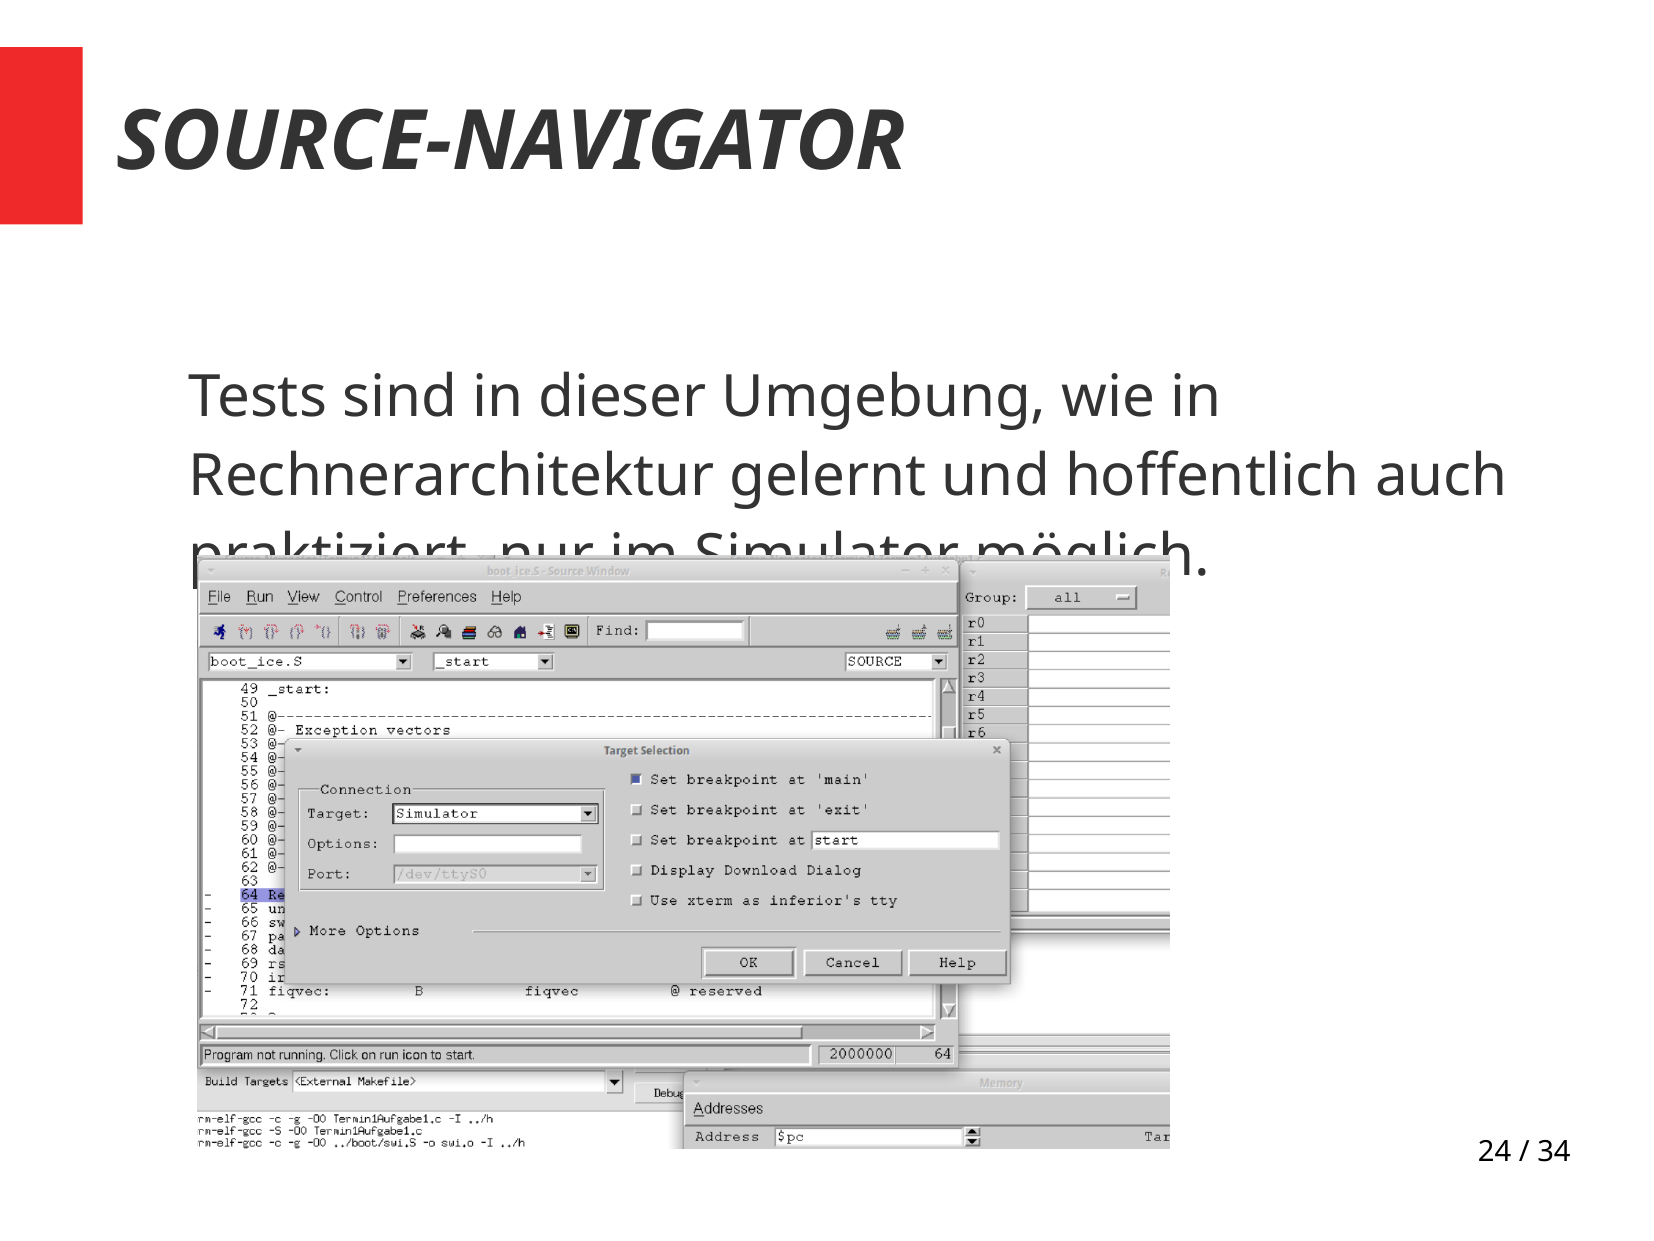

SOURCE-NAVIGATOR
# Tests sind in dieser Umgebung, wie in Rechnerarchitektur gelernt und hoffentlich auch praktiziert, nur im Simulator möglich.
24